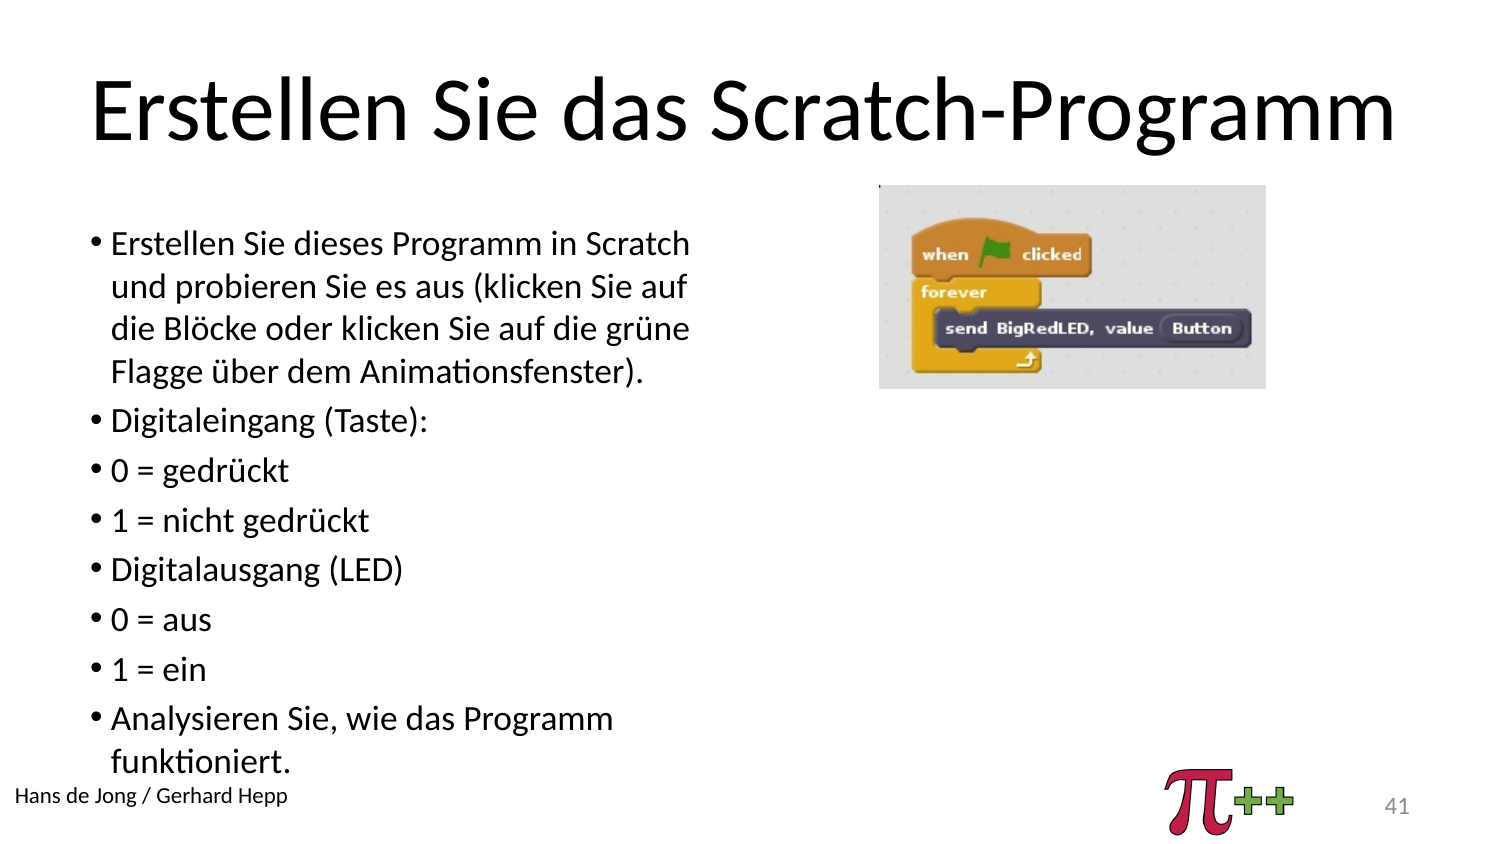

# Erstellen Sie das Scratch-Programm
Erstellen Sie dieses Programm in Scratch und probieren Sie es aus (klicken Sie auf die Blöcke oder klicken Sie auf die grüne Flagge über dem Animationsfenster).
Digitaleingang (Taste):
0 = gedrückt
1 = nicht gedrückt
Digitalausgang (LED)
0 = aus
1 = ein
Analysieren Sie, wie das Programm funktioniert.